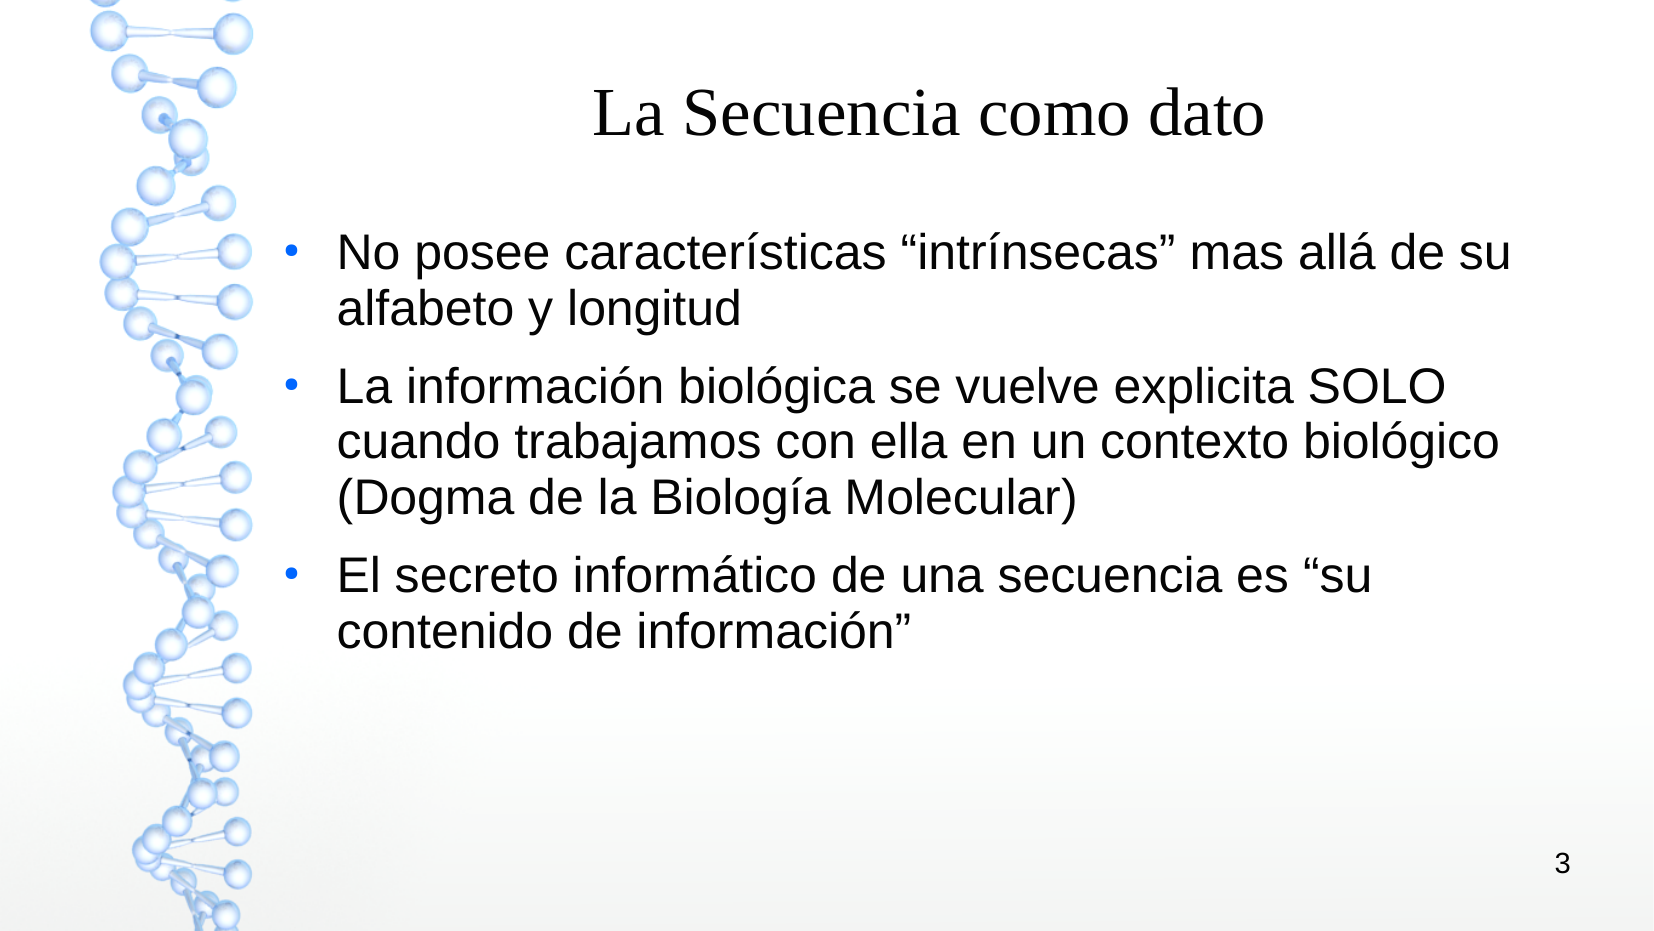

# La Secuencia como dato
No posee características “intrínsecas” mas allá de su alfabeto y longitud
La información biológica se vuelve explicita SOLO cuando trabajamos con ella en un contexto biológico (Dogma de la Biología Molecular)
El secreto informático de una secuencia es “su contenido de información”
3